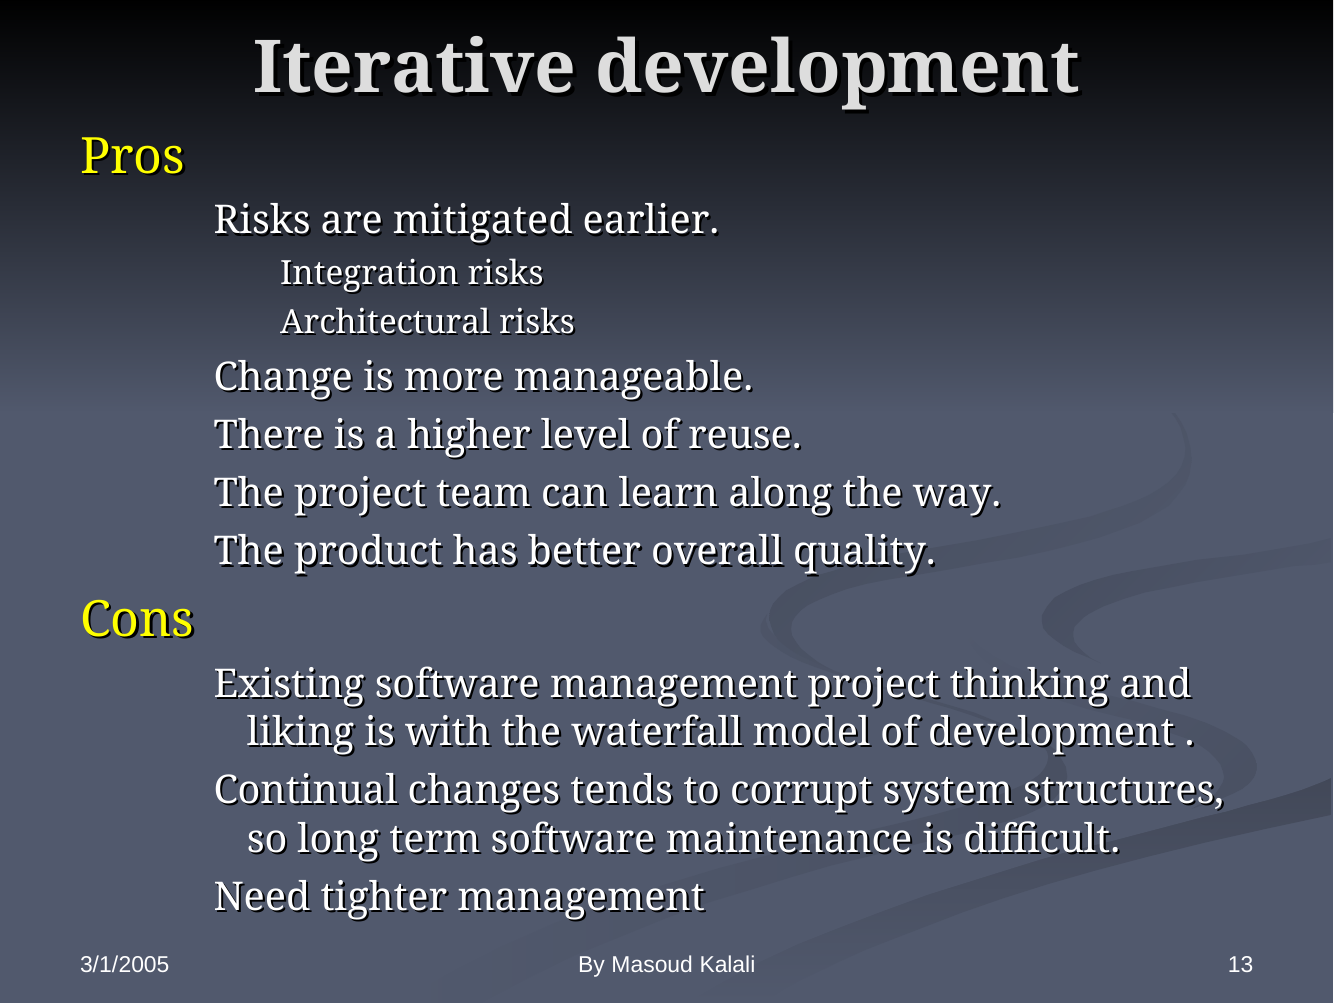

# Iterative development
Pros
Risks are mitigated earlier.
Integration risks
Architectural risks
Change is more manageable.
There is a higher level of reuse.
The project team can learn along the way.
The product has better overall quality.
Cons
Existing software management project thinking and liking is with the waterfall model of development .
Continual changes tends to corrupt system structures, so long term software maintenance is difficult.
Need tighter management
By Masoud Kalali
13
3/1/2005